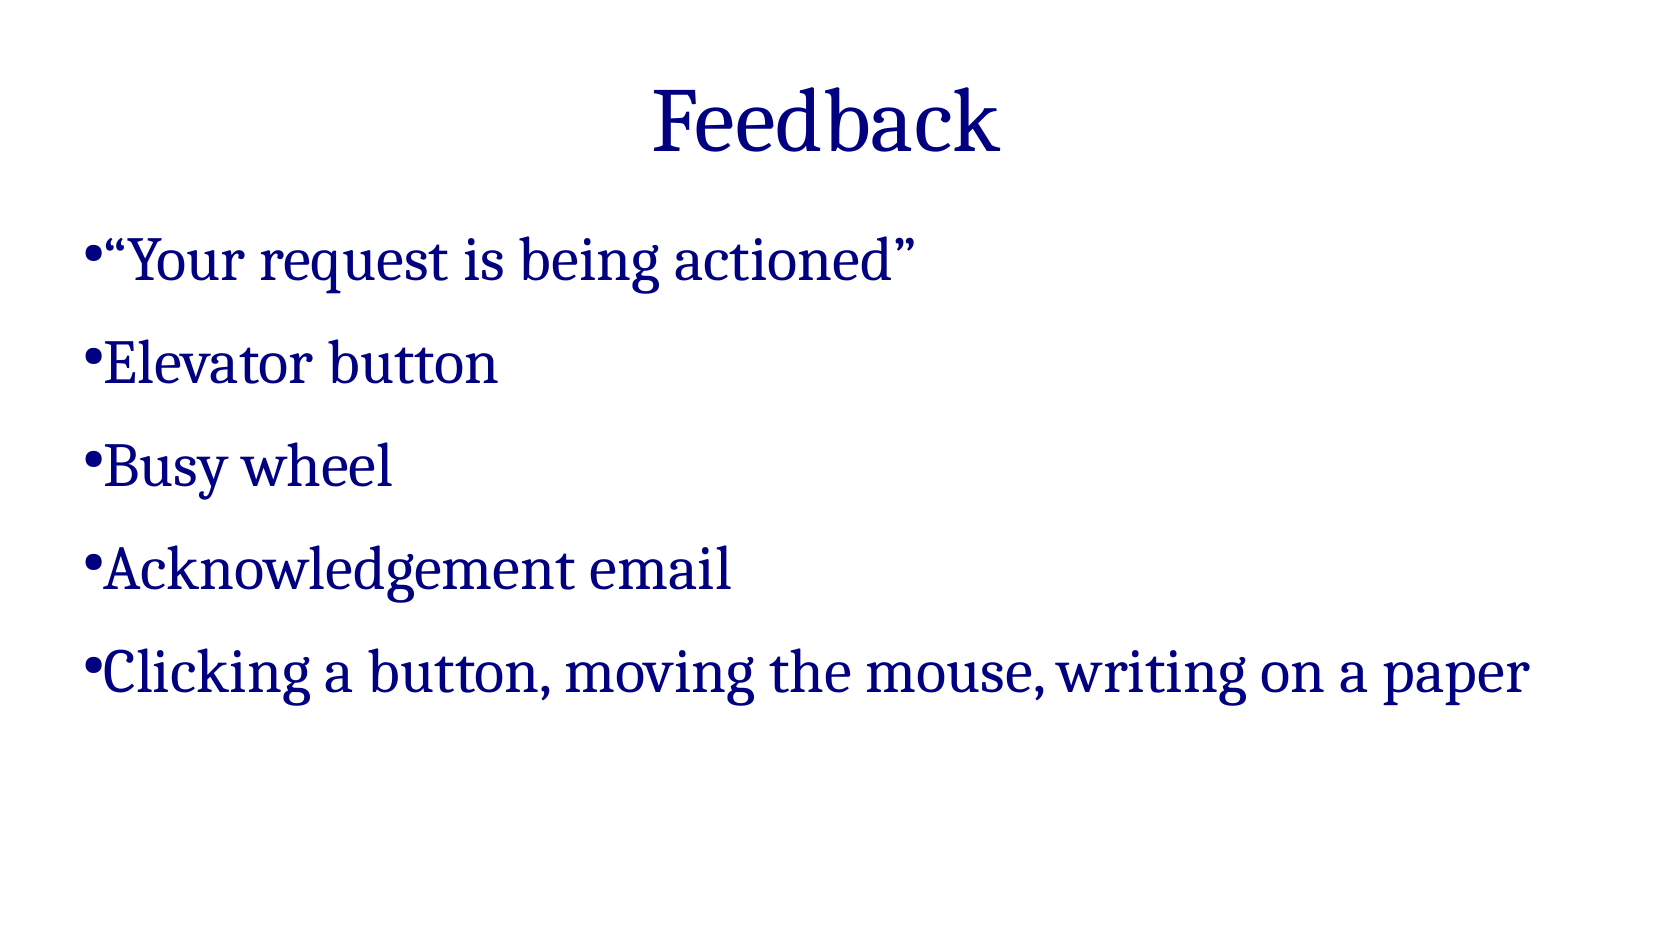

# Feedback
“Your request is being actioned”
Elevator button
Busy wheel
Acknowledgement email
Clicking a button, moving the mouse, writing on a paper